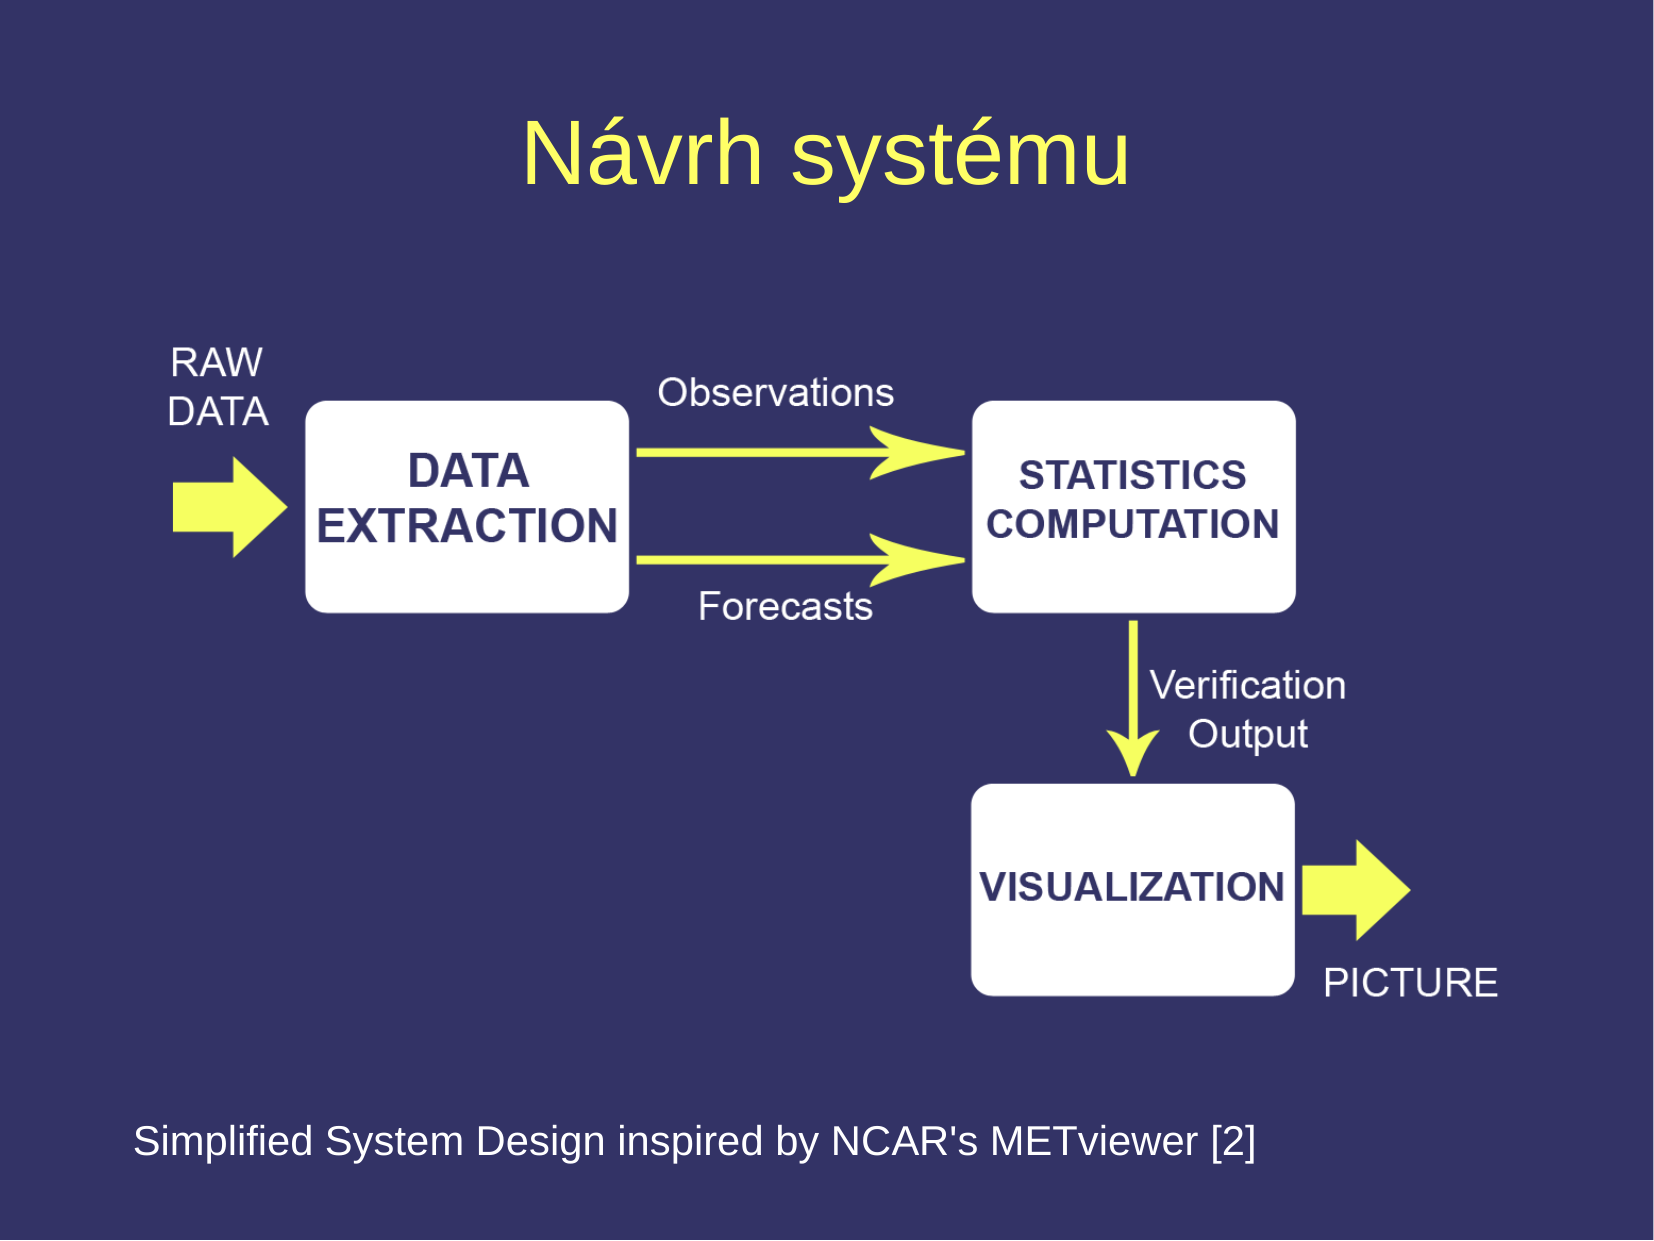

# Návrh systému
Simplified System Design inspired by NCAR's METviewer [2]